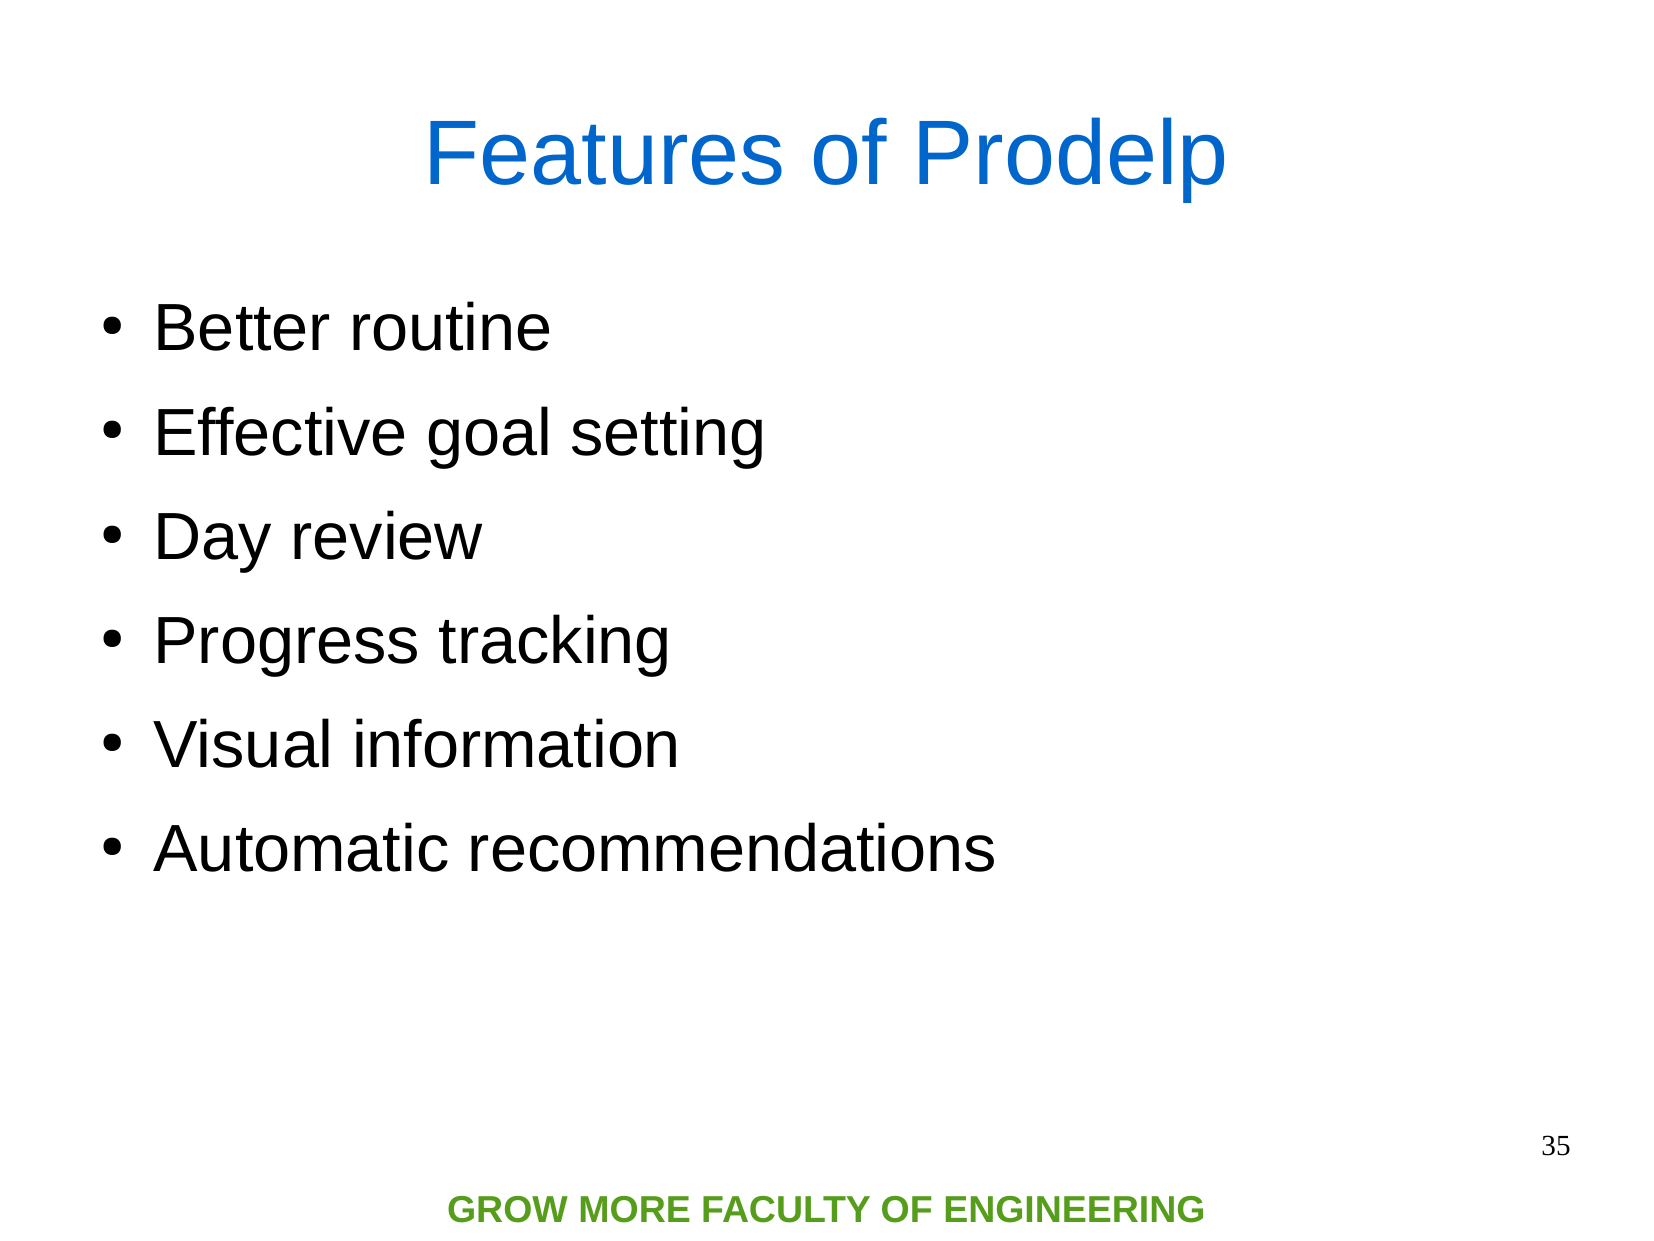

# Features of Prodelp
Better routine
Effective goal setting
Day review
Progress tracking
Visual information
Automatic recommendations
35